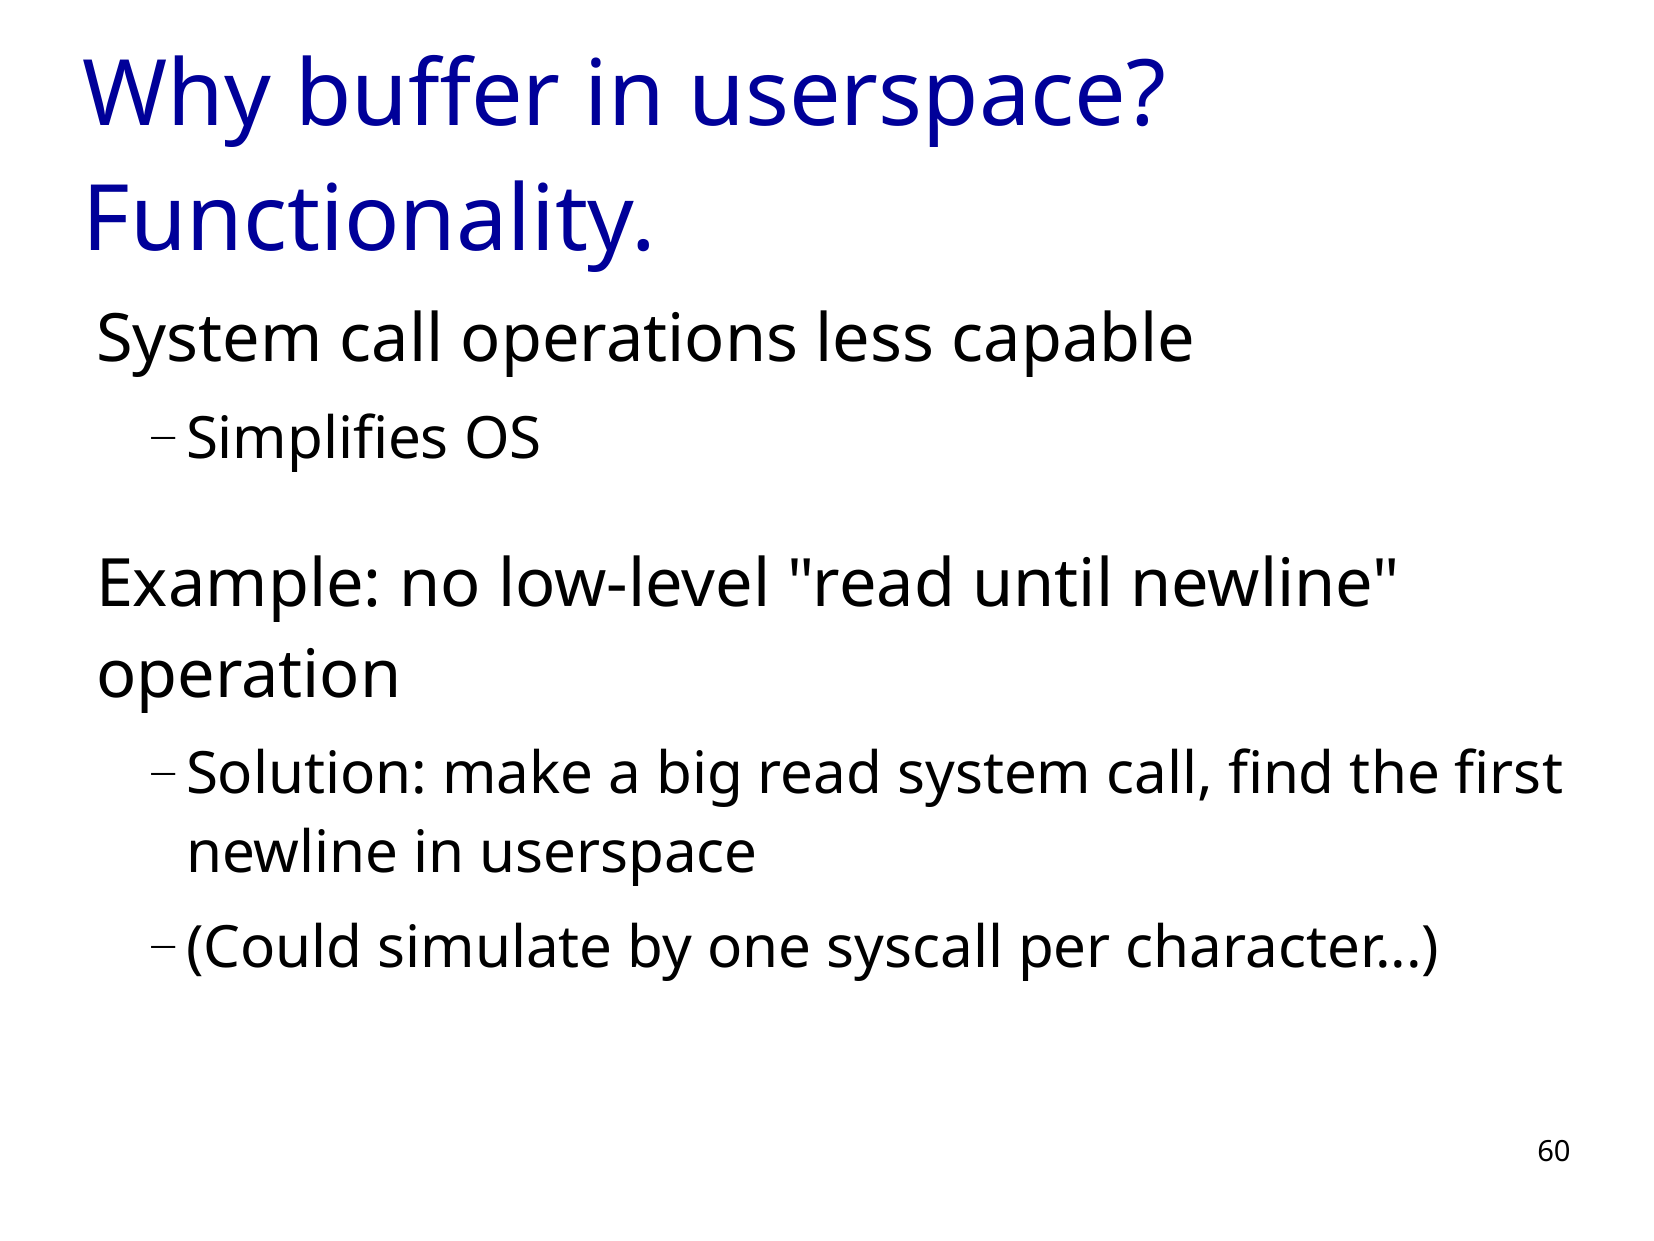

# Why buffer in userspace? Functionality.
System call operations less capable
Simplifies OS
Example: no low-level "read until newline" operation
Solution: make a big read system call, find the first newline in userspace
(Could simulate by one syscall per character...)
60